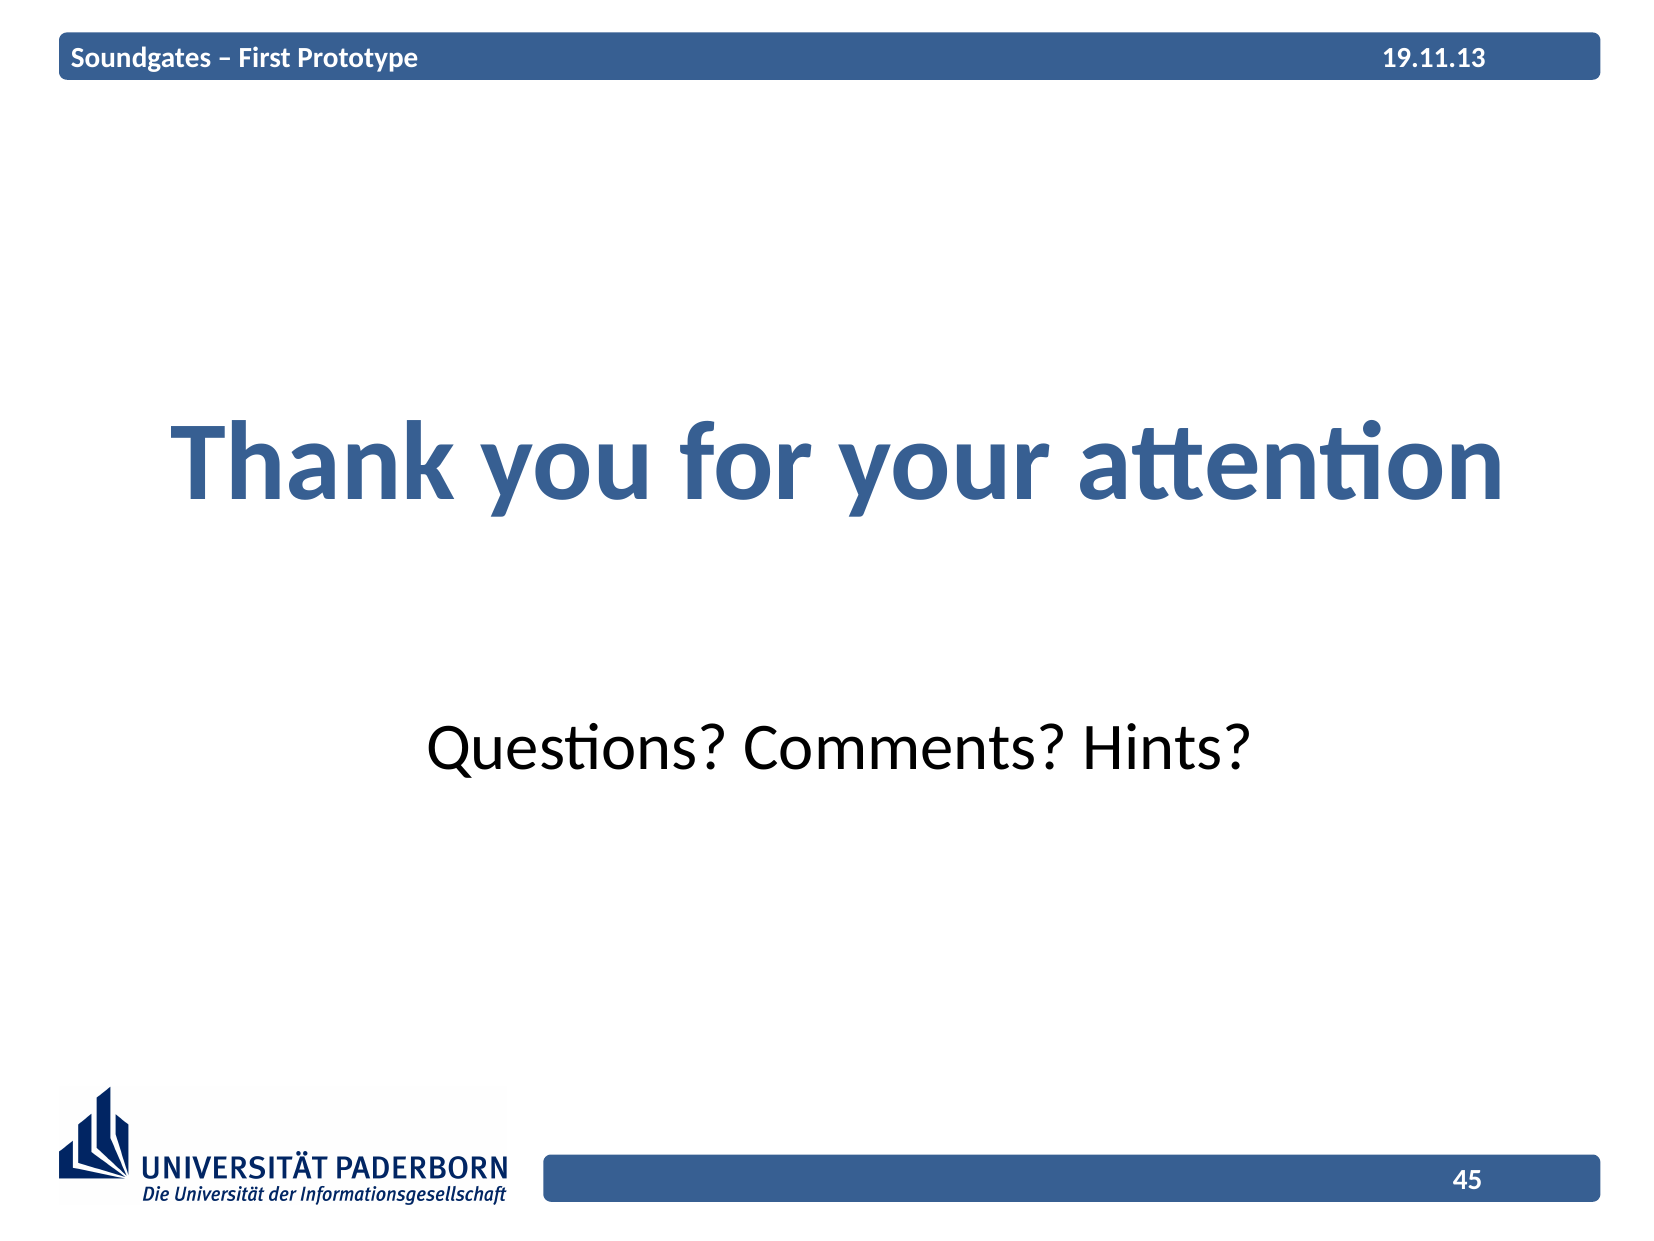

Soundgates – First Prototype
19.11.13
# Thank you for your attention
Questions? Comments? Hints?